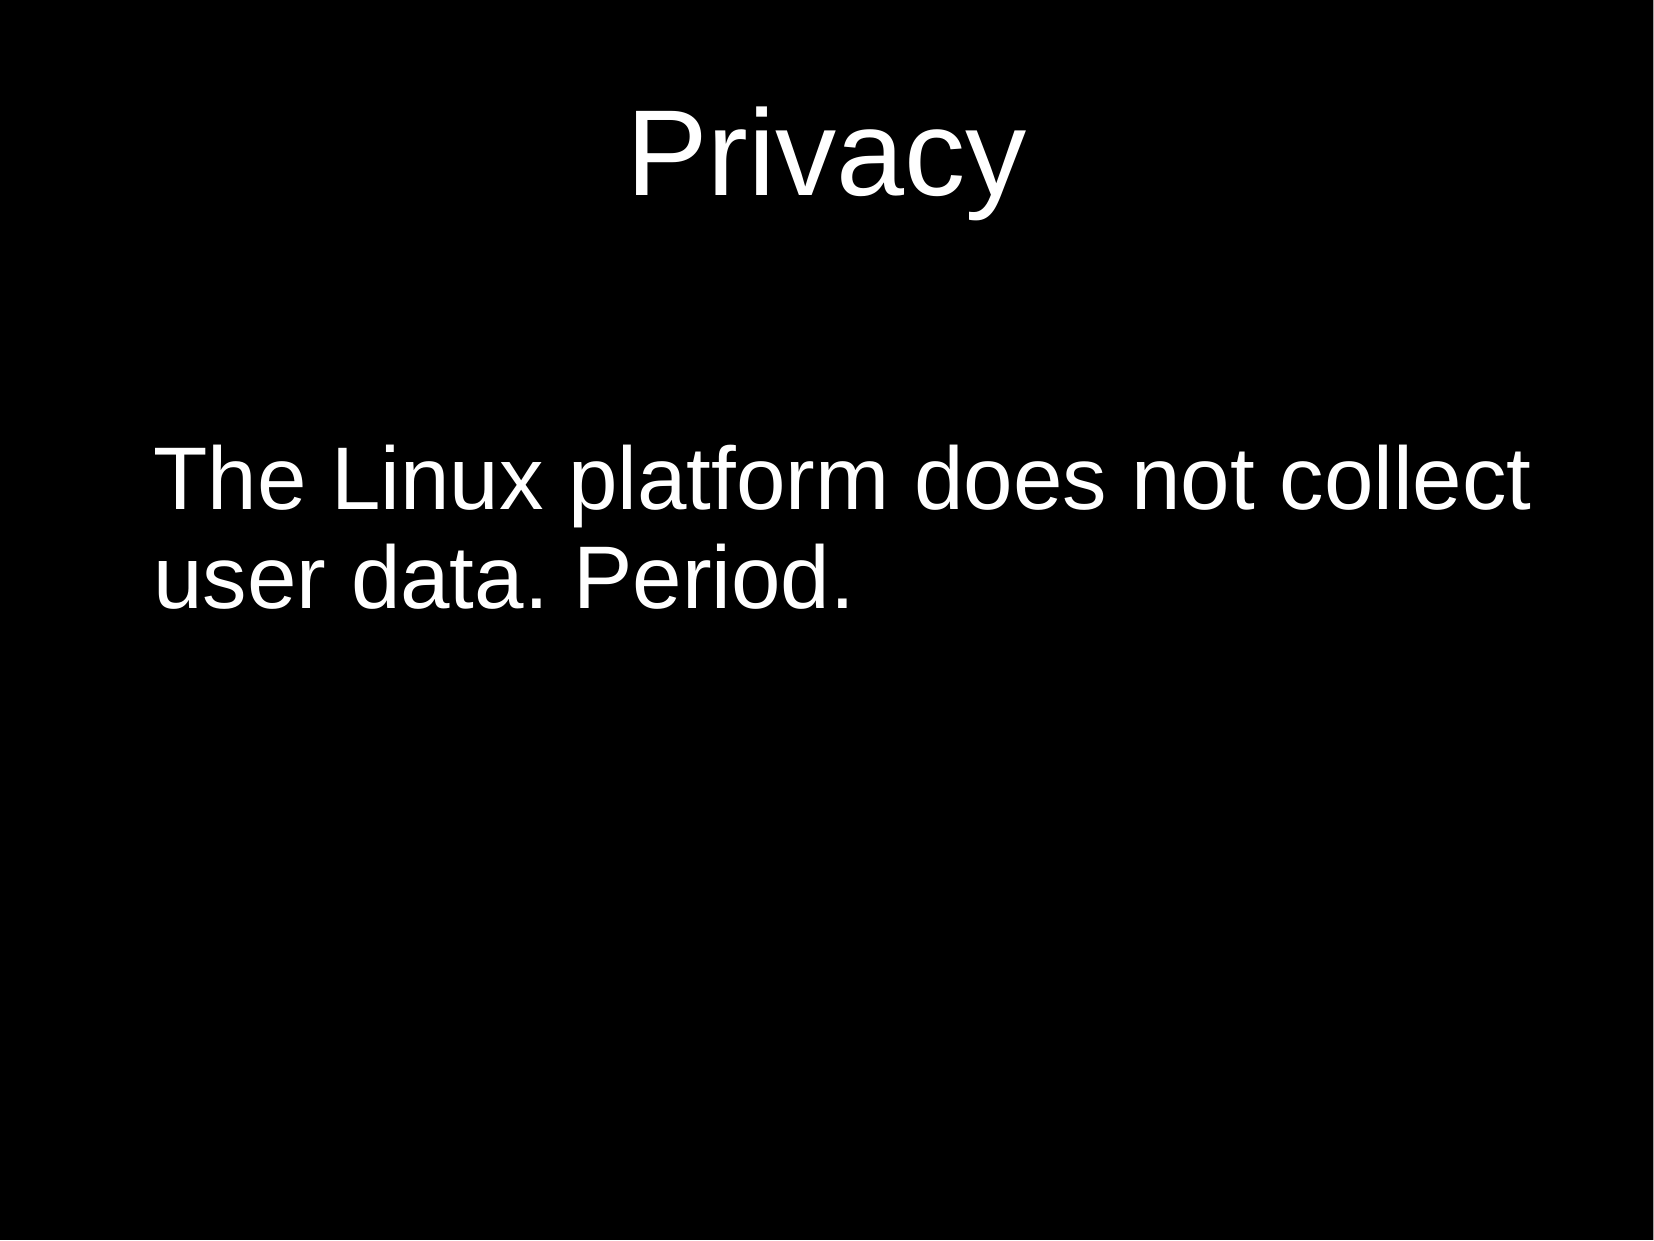

# Privacy
The Linux platform does not collect user data. Period.